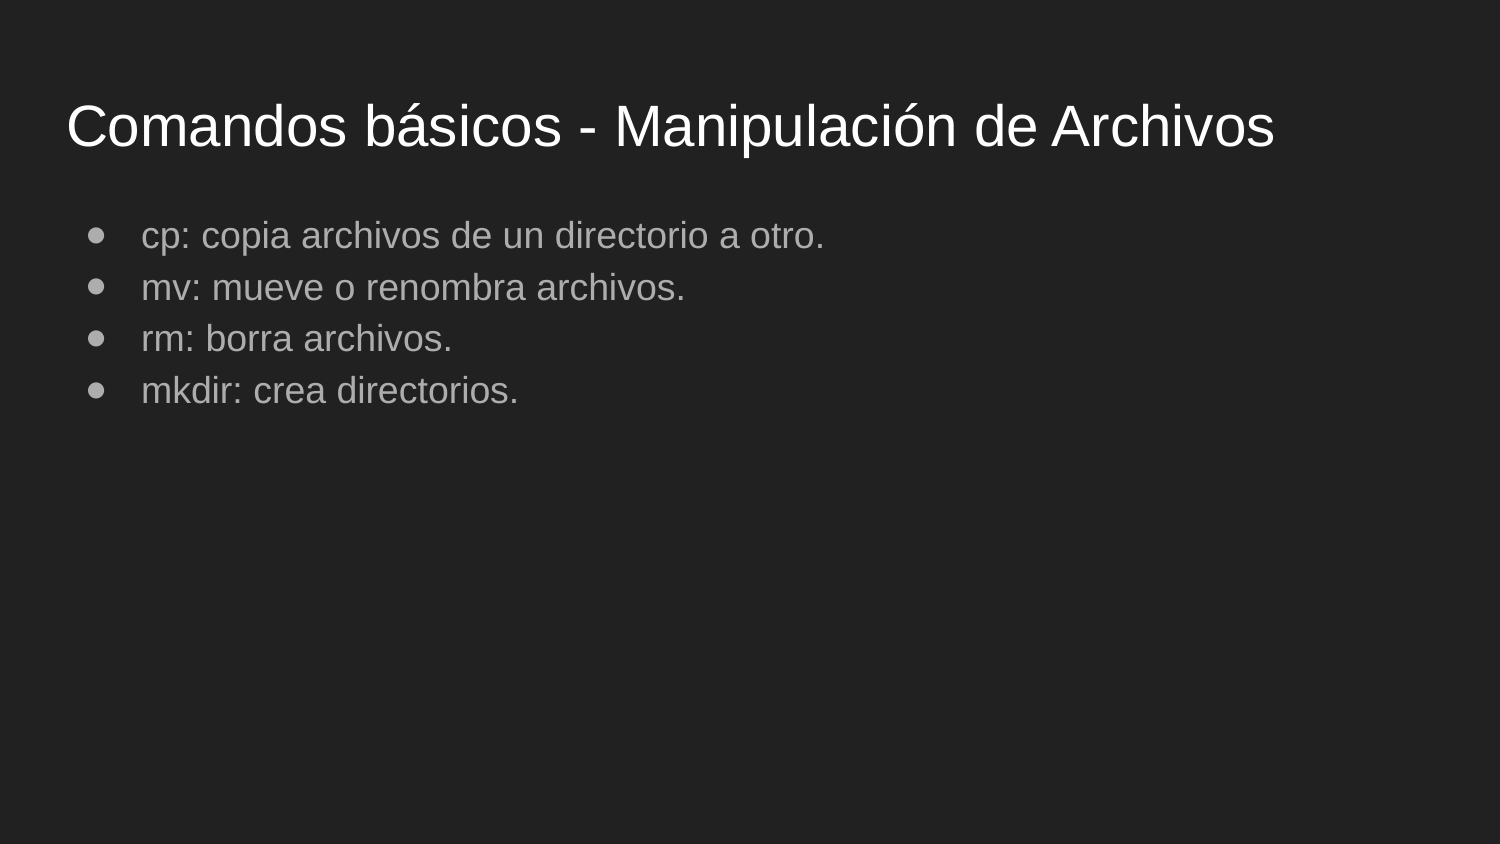

# Comandos básicos - Manipulación de Archivos
cp: copia archivos de un directorio a otro.
mv: mueve o renombra archivos.
rm: borra archivos.
mkdir: crea directorios.